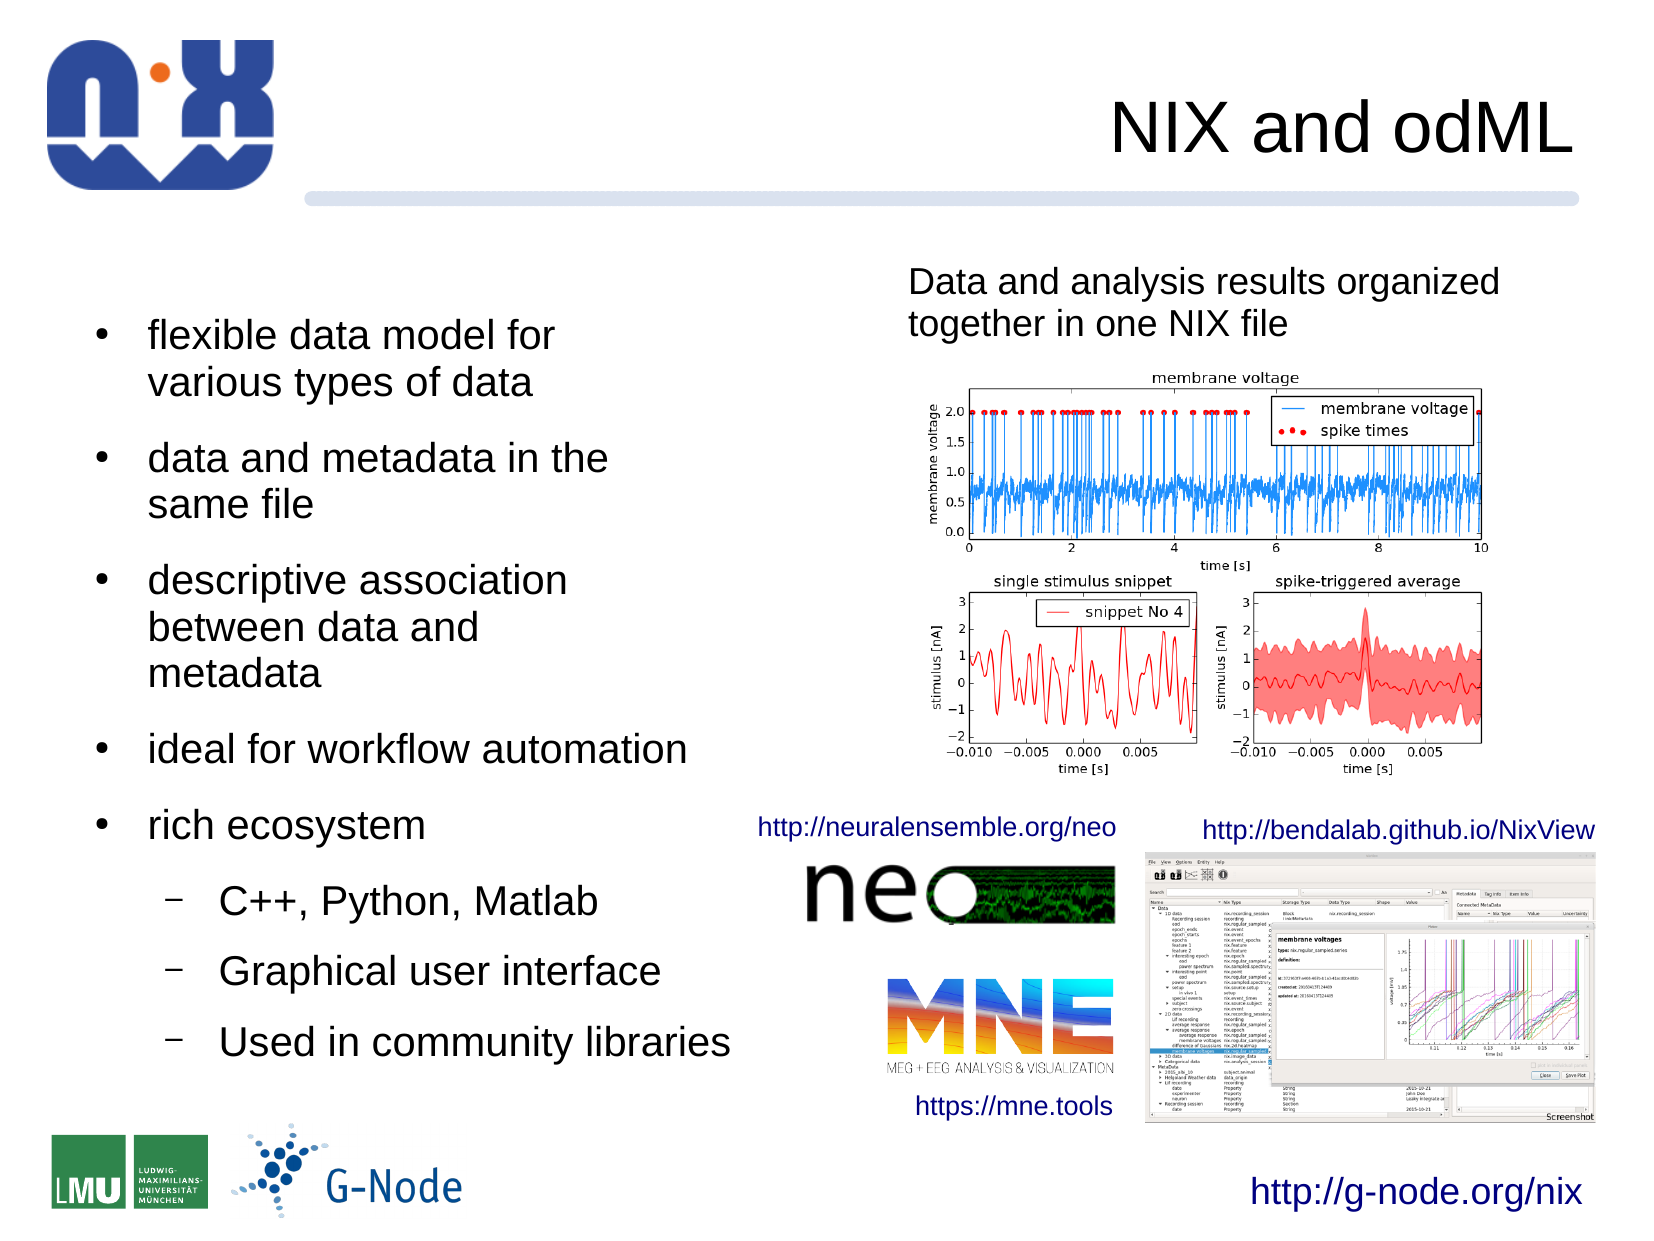

NIX and odML
Data and analysis results organized together in one NIX file
# flexible data model for various types of data
data and metadata in the
same file
descriptive association
between data and
metadata
ideal for workflow automation
rich ecosystem
C++, Python, Matlab
Graphical user interface
Used in community libraries
http://neuralensemble.org/neo
http://bendalab.github.io/NixView
https://mne.tools
http://g-node.org/nix